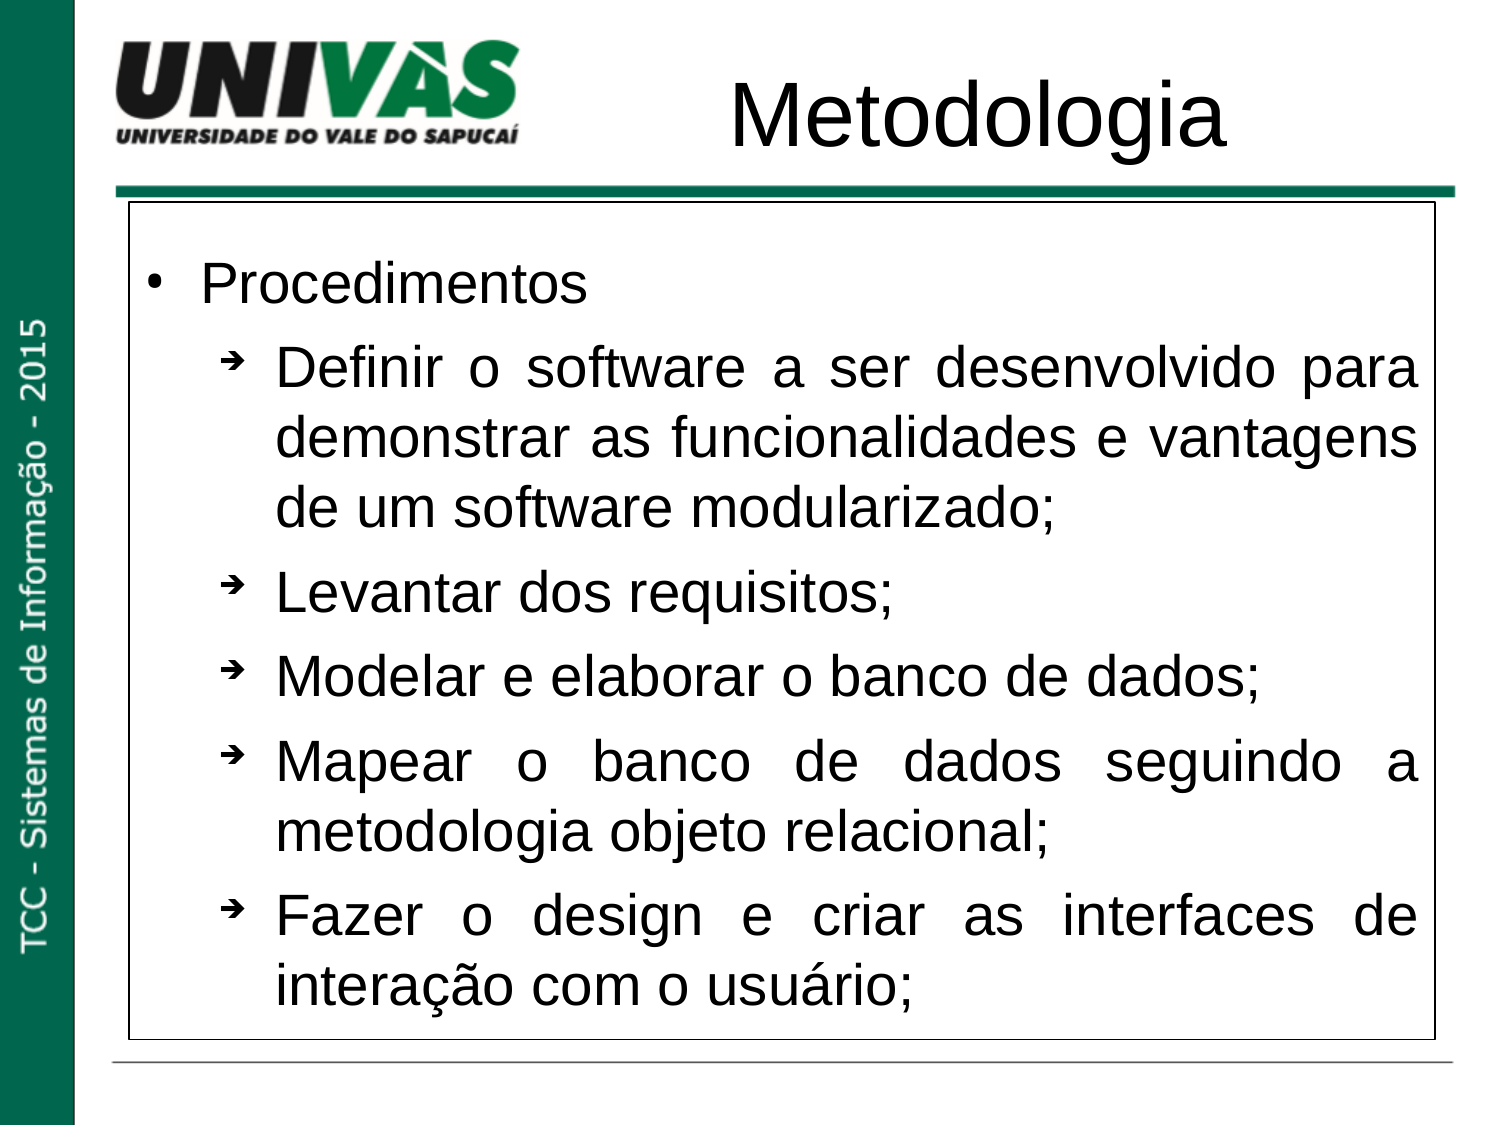

# Metodologia
Procedimentos
Definir o software a ser desenvolvido para demonstrar as funcionalidades e vantagens de um software modularizado;
Levantar dos requisitos;
Modelar e elaborar o banco de dados;
Mapear o banco de dados seguindo a metodologia objeto relacional;
Fazer o design e criar as interfaces de interação com o usuário;